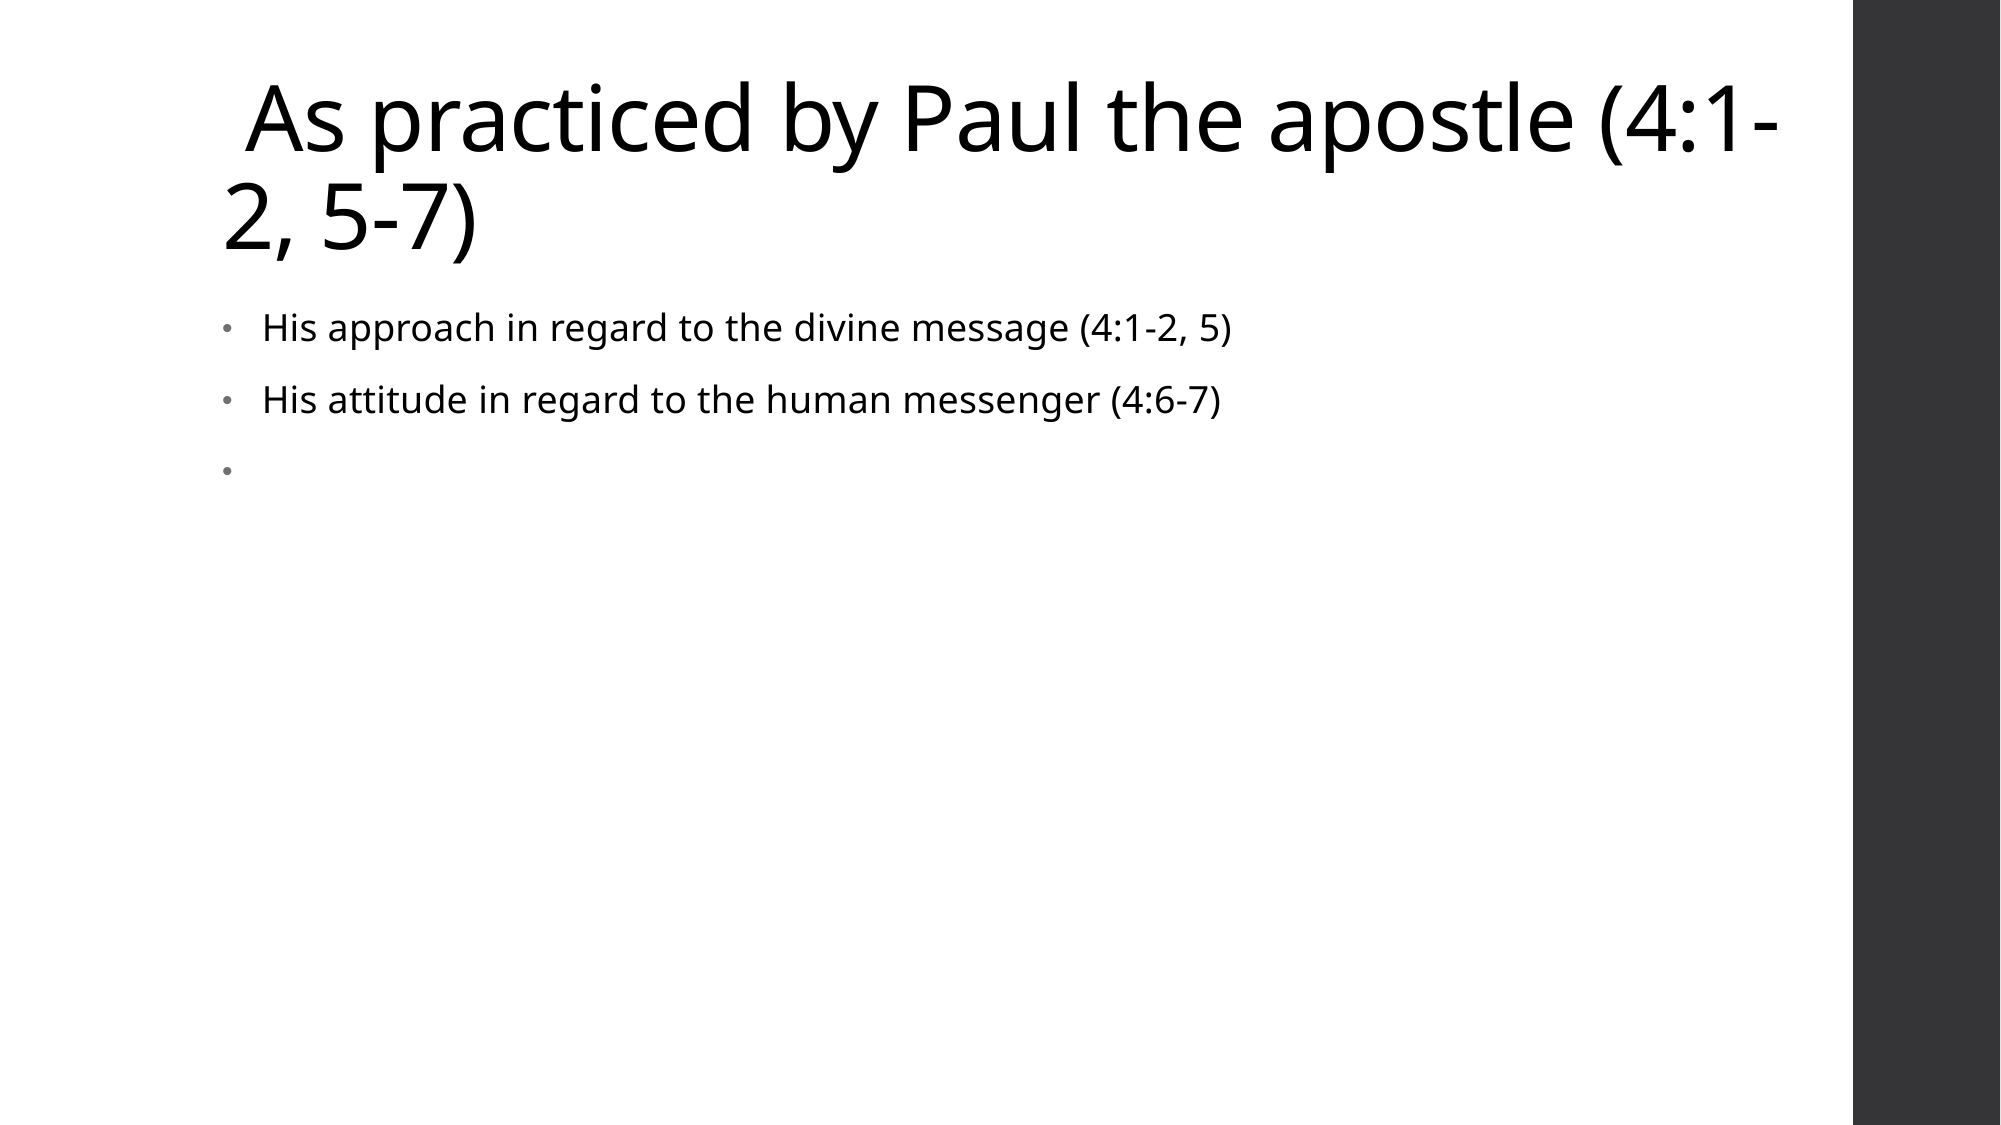

# As practiced by Paul the apostle (4:1-2, 5-7)
 His approach in regard to the divine message (4:1-2, 5)
 His attitude in regard to the human messenger (4:6-7)